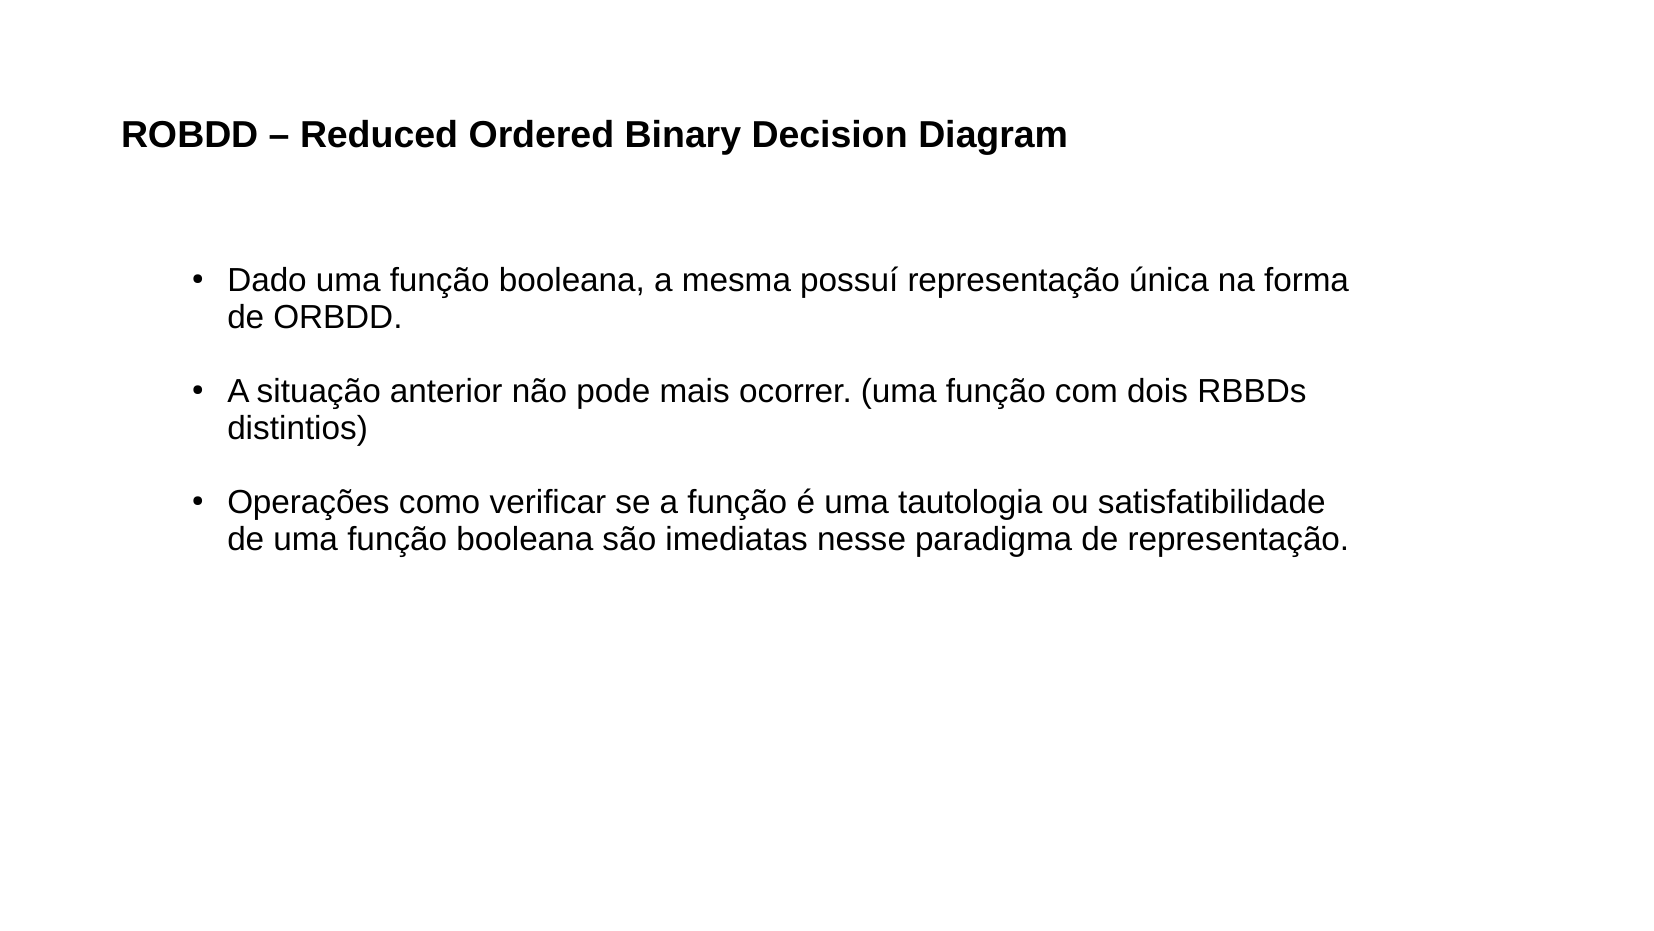

ROBDD – Reduced Ordered Binary Decision Diagram
Dado uma função booleana, a mesma possuí representação única na forma de ORBDD.
A situação anterior não pode mais ocorrer. (uma função com dois RBBDs distintios)
Operações como verificar se a função é uma tautologia ou satisfatibilidade de uma função booleana são imediatas nesse paradigma de representação.